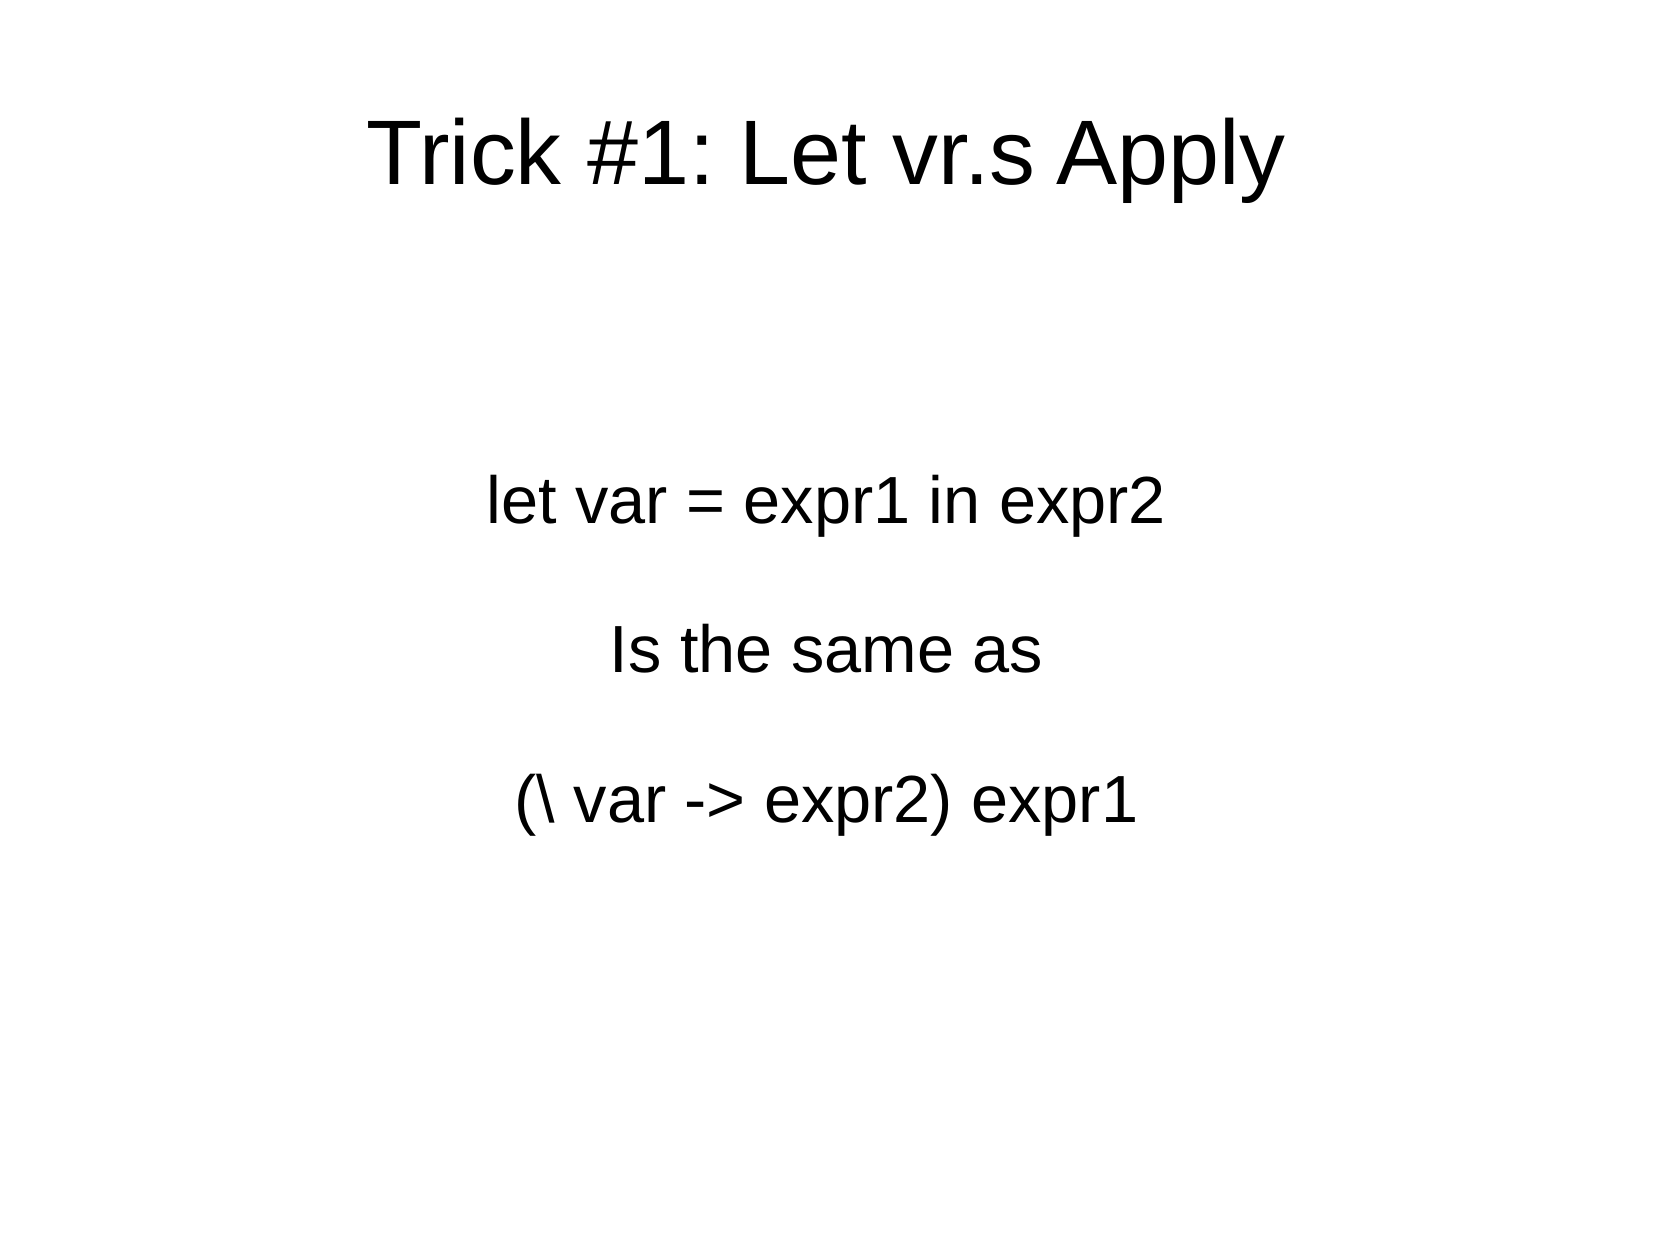

# Trick #1: Let vr.s Apply
let var = expr1 in expr2
Is the same as
(\ var -> expr2) expr1